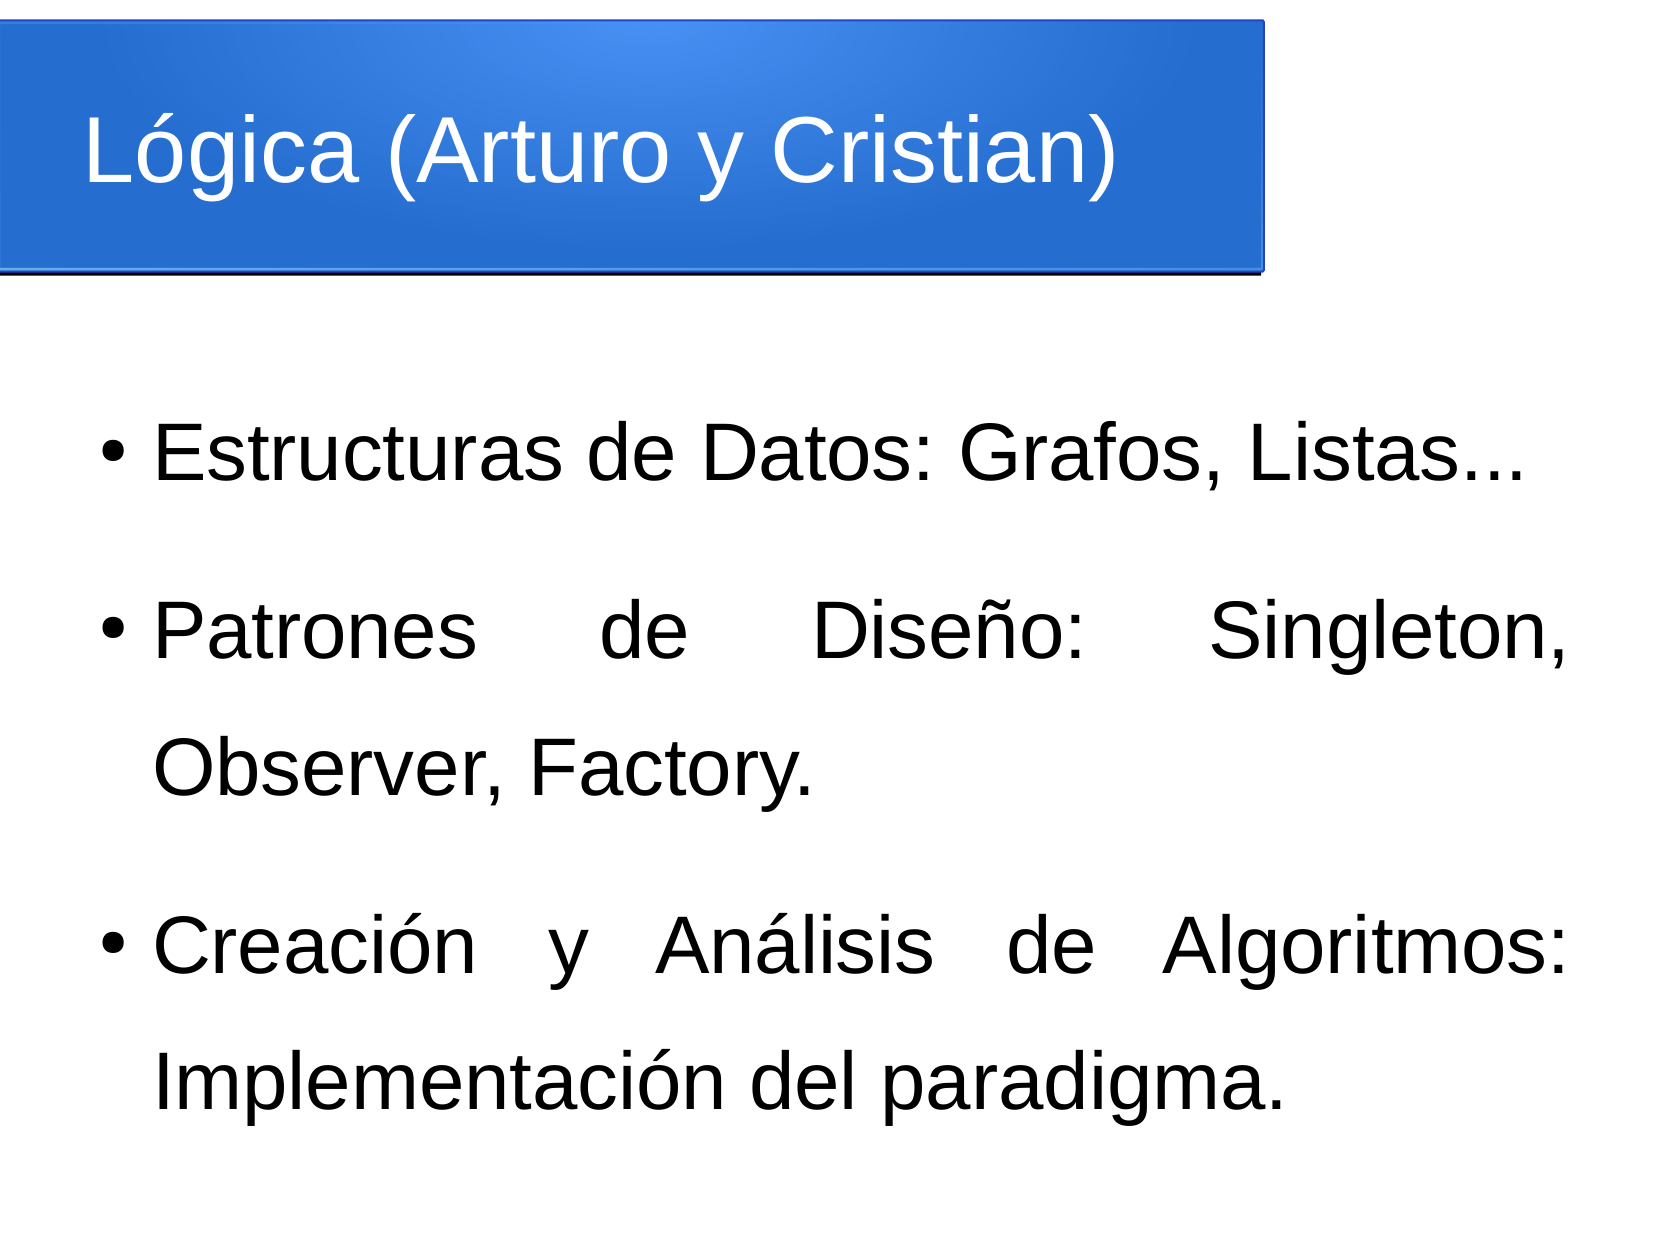

# Lógica (Arturo y Cristian)
Estructuras de Datos: Grafos, Listas...
Patrones de Diseño: Singleton, Observer, Factory.
Creación y Análisis de Algoritmos: Implementación del paradigma.